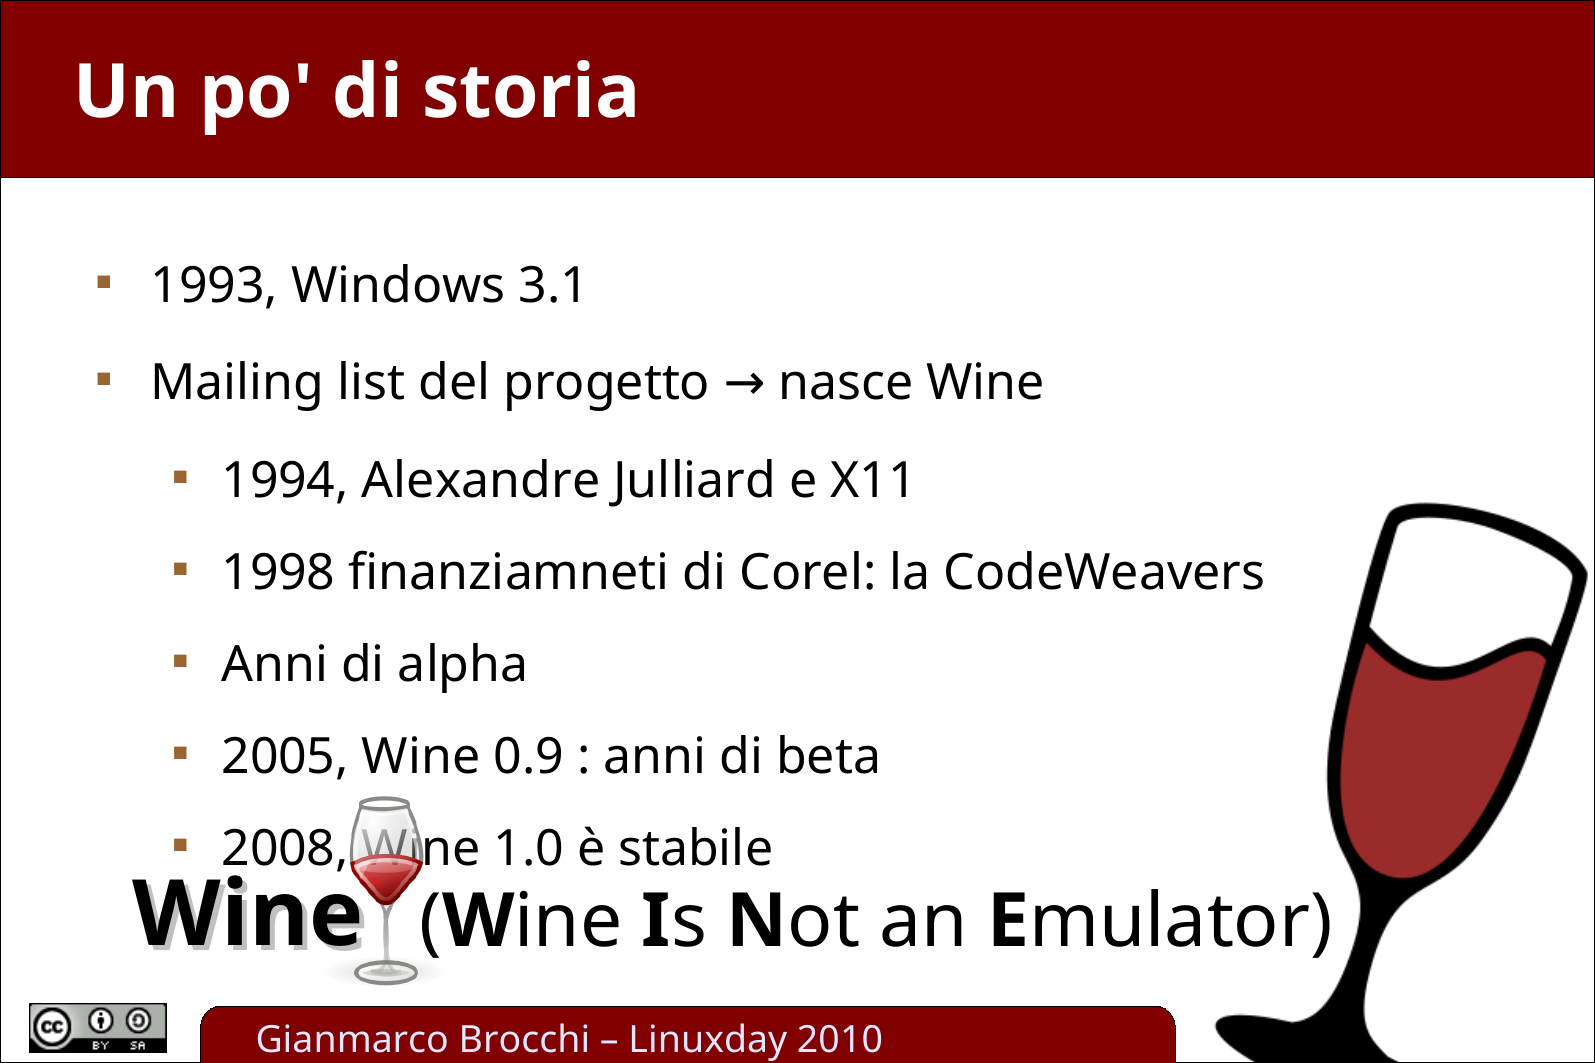

# Un po' di storia
1993, Windows 3.1
Mailing list del progetto → nasce Wine
1994, Alexandre Julliard e X11
1998 finanziamneti di Corel: la CodeWeavers
Anni di alpha
2005, Wine 0.9 : anni di beta
2008, Wine 1.0 è stabile
Wine
(Wine Is Not an Emulator)